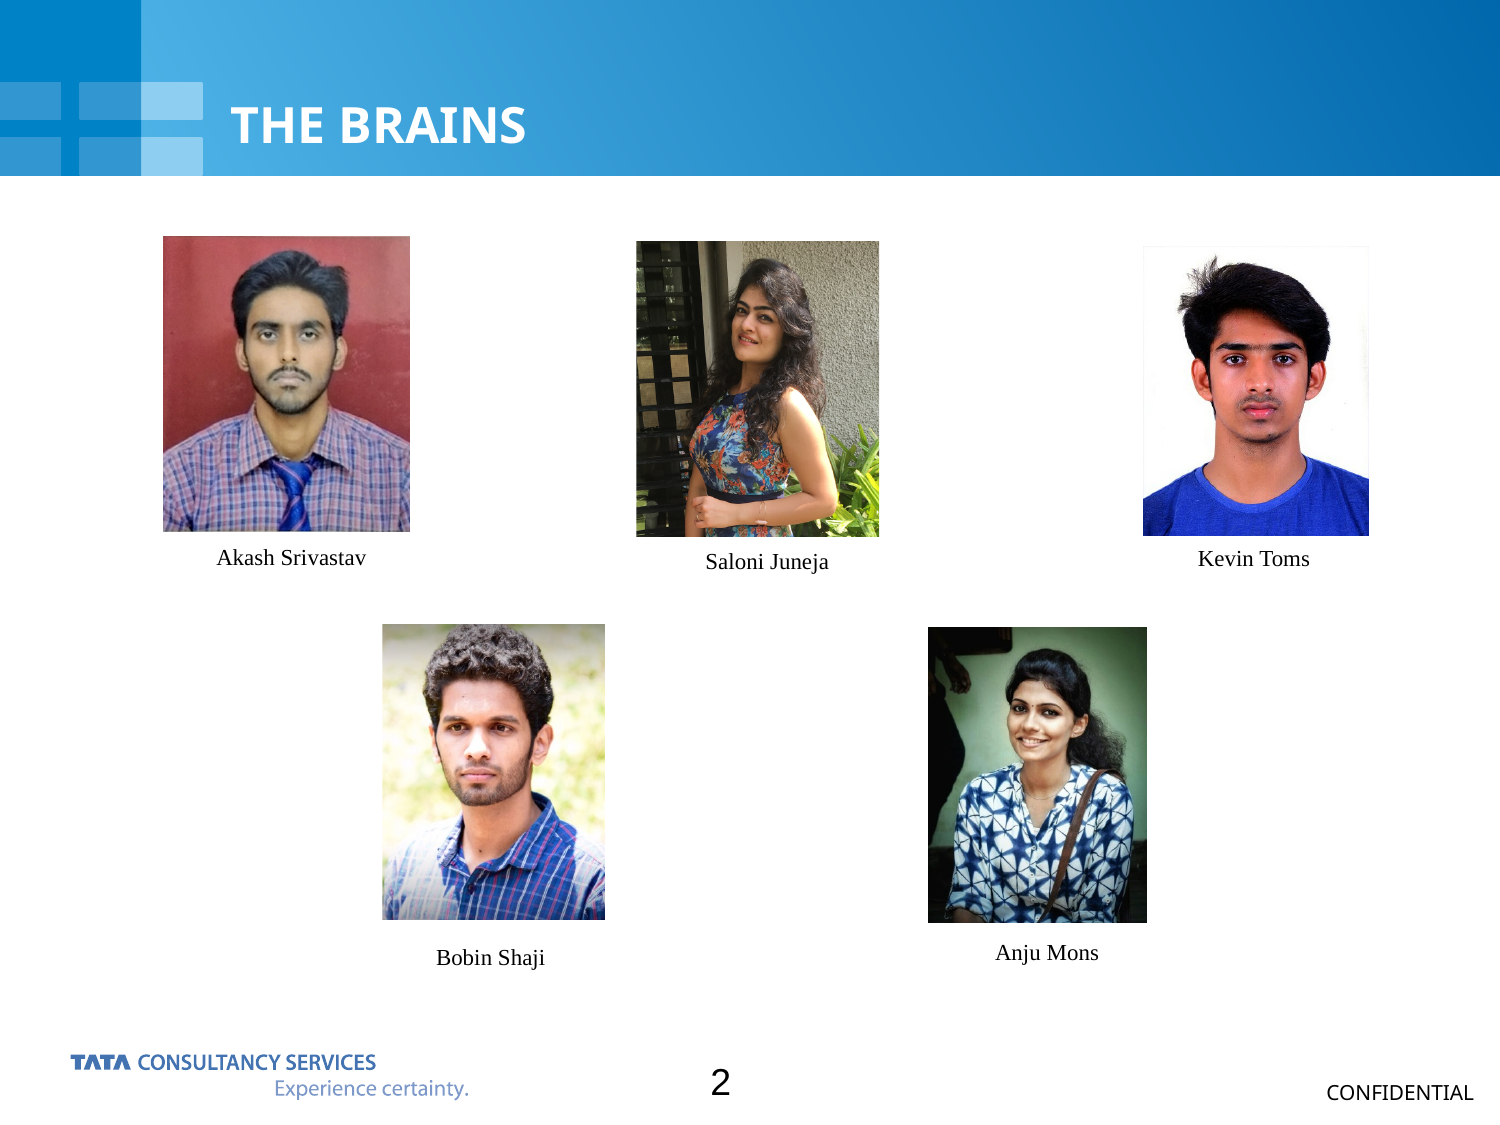

# THE BRAINS
Akash Srivastav
Kevin Toms
Saloni Juneja
Anju Mons
Bobin Shaji